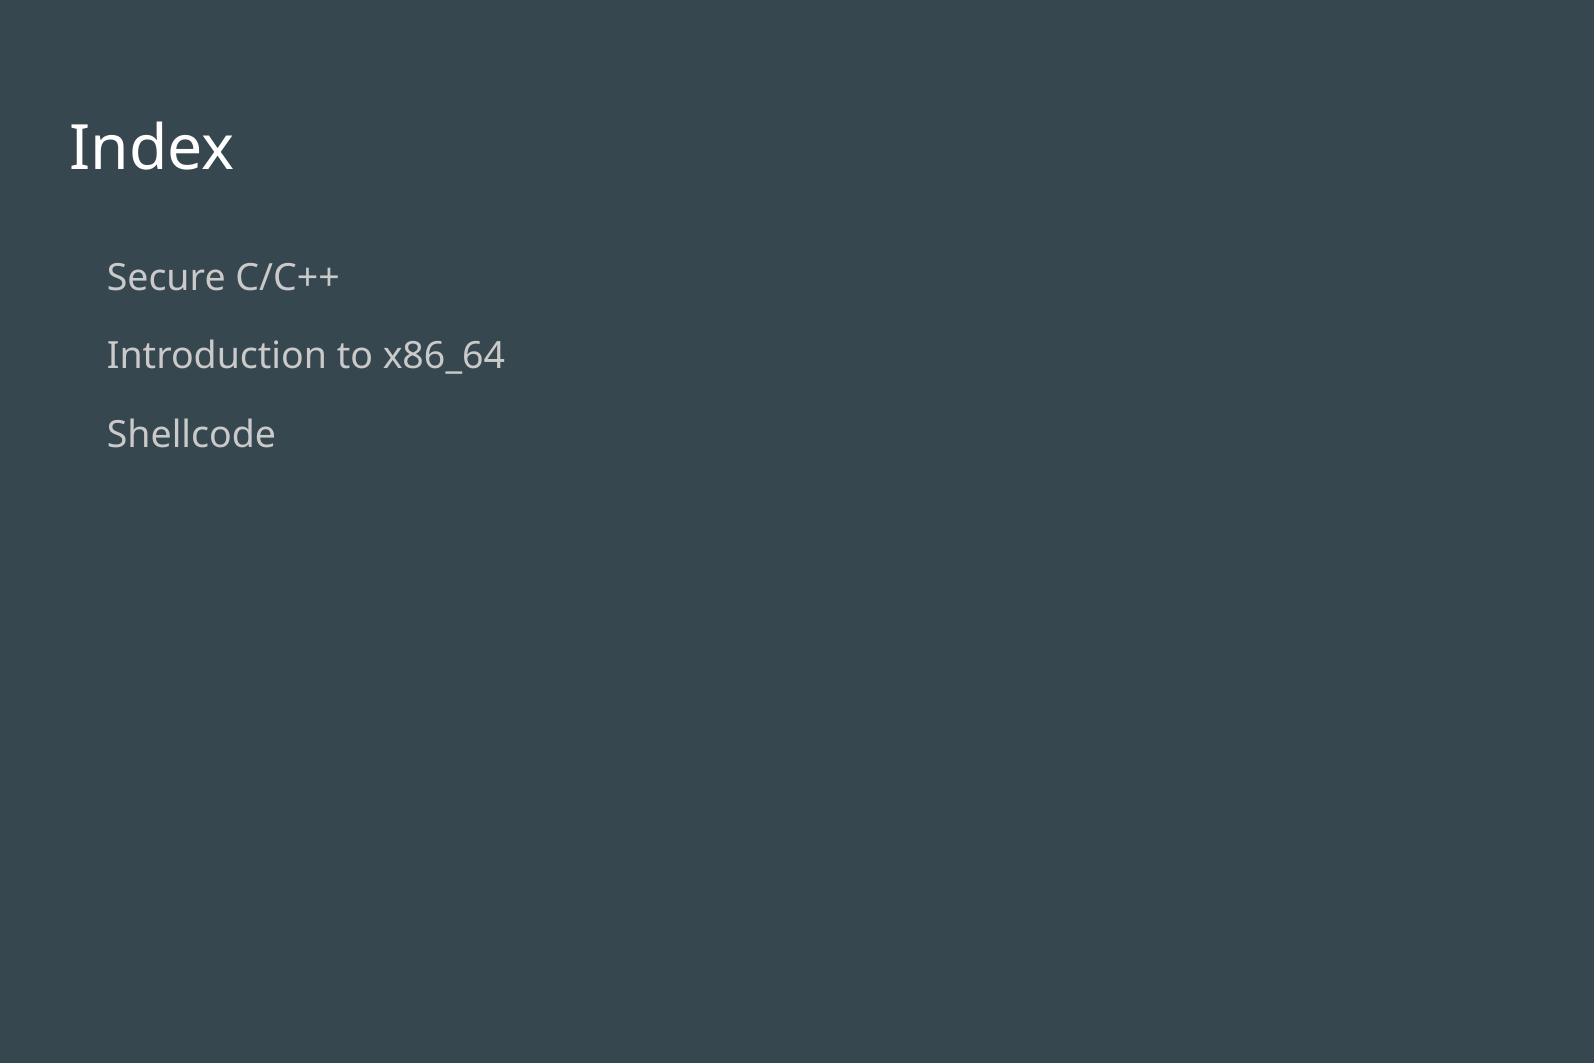

# Index
Secure C/C++
Introduction to x86_64
Shellcode